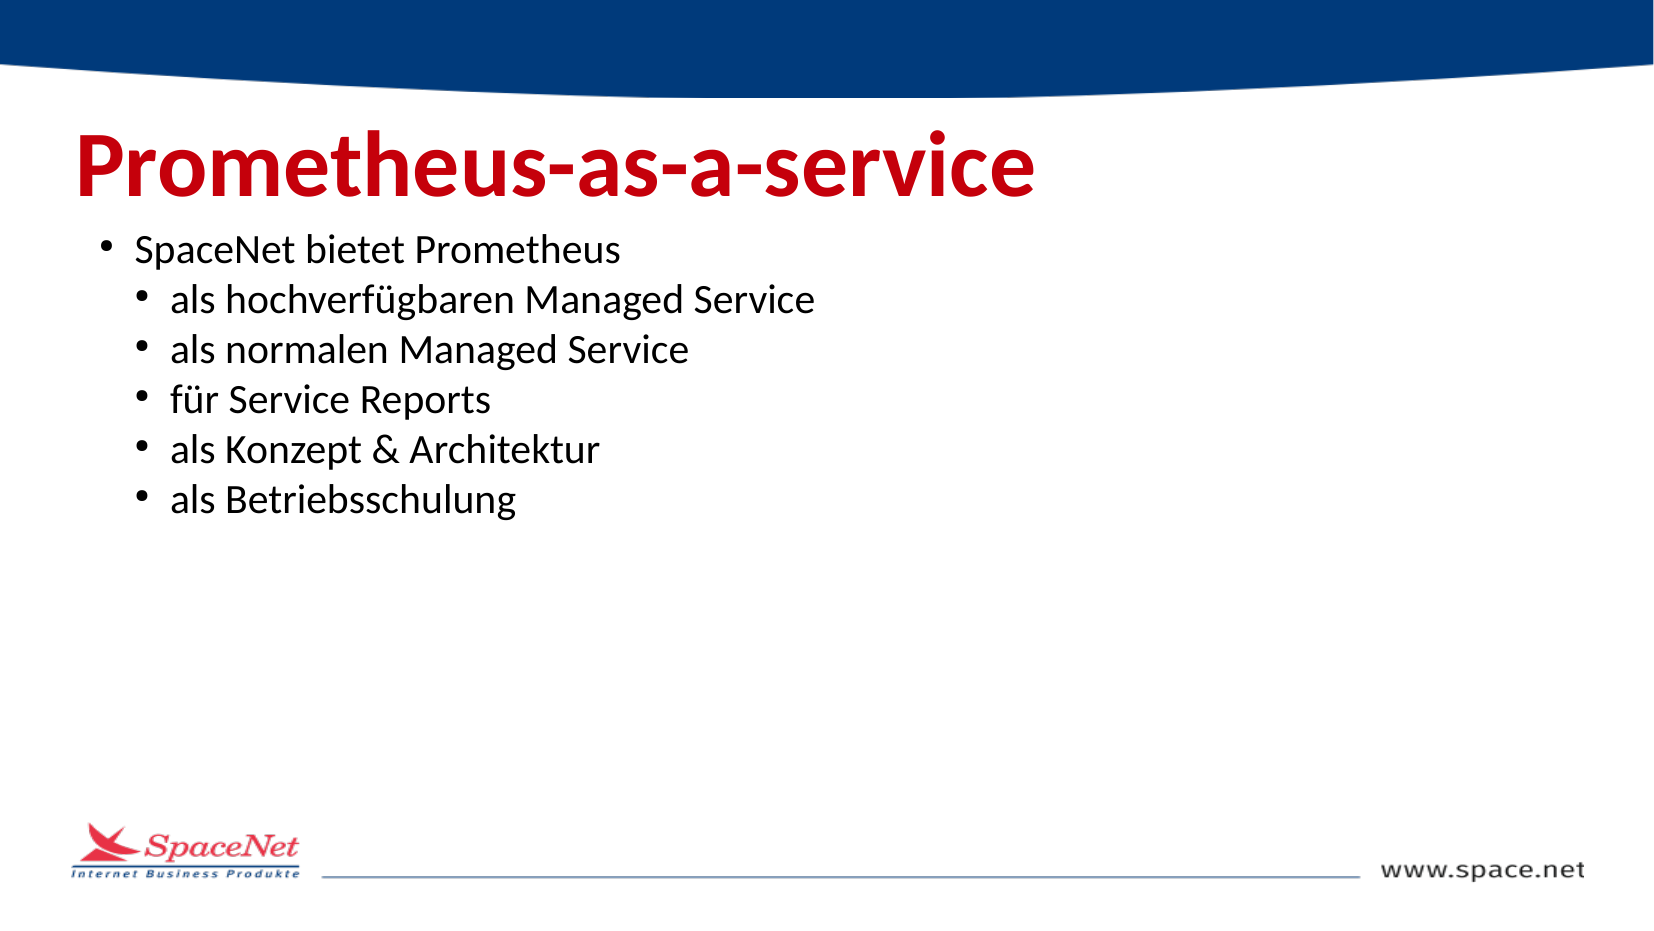

Prometheus-as-a-service
SpaceNet bietet Prometheus
als hochverfügbaren Managed Service
als normalen Managed Service
für Service Reports
als Konzept & Architektur
als Betriebsschulung